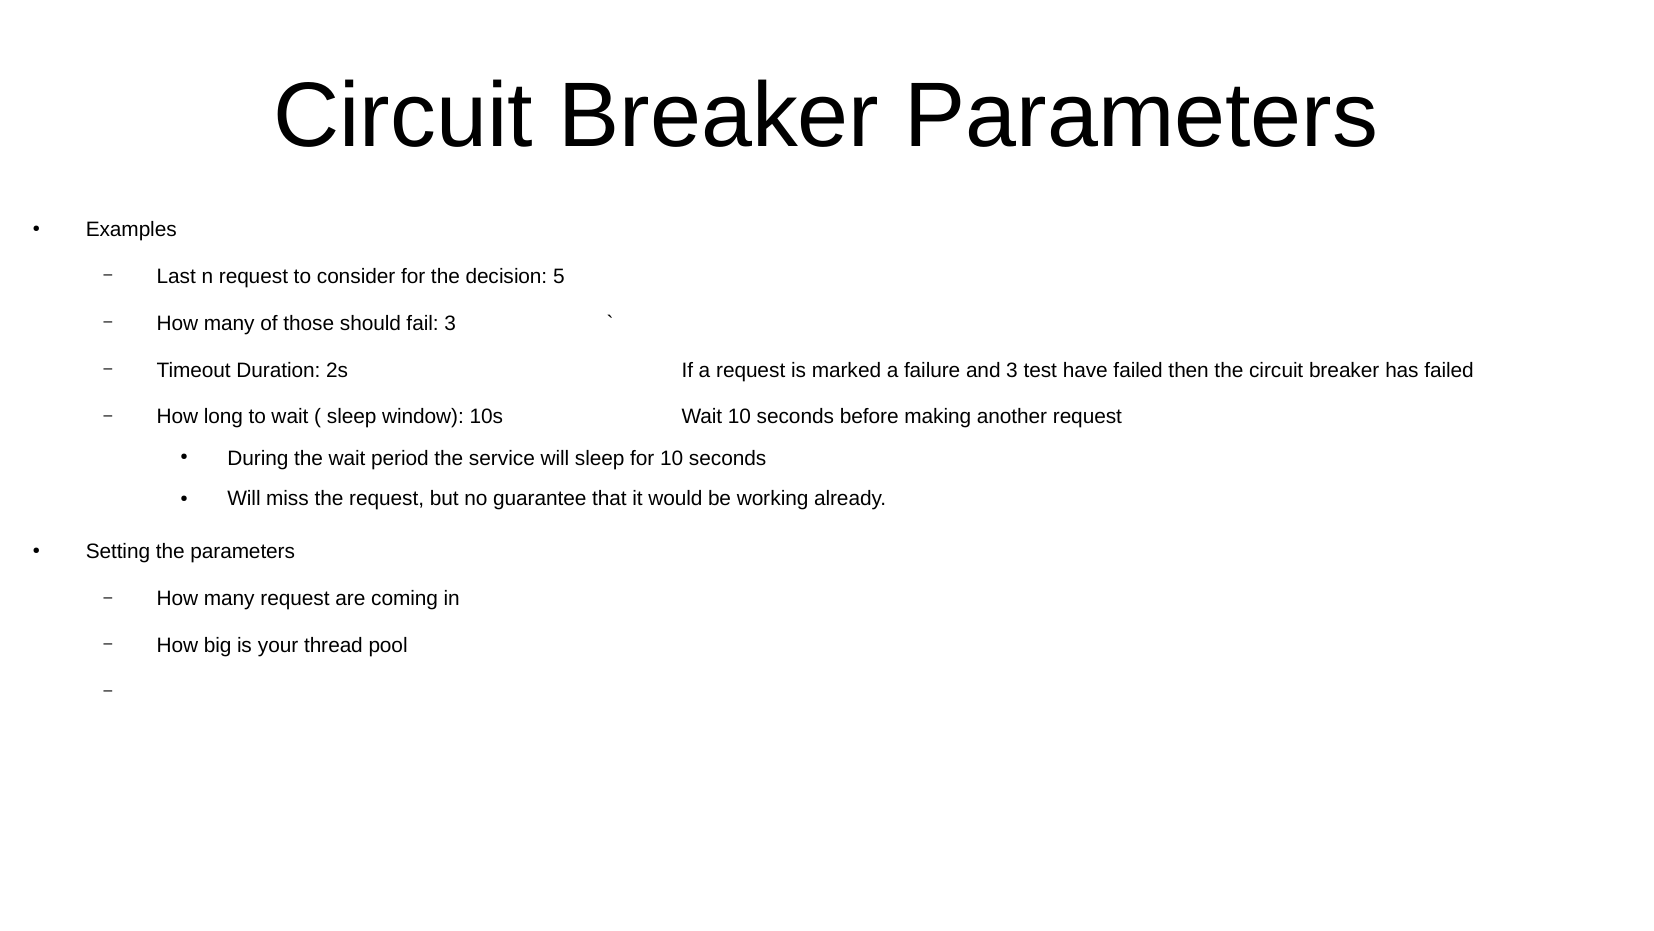

# Circuit Breaker Parameters
Examples
Last n request to consider for the decision: 5
How many of those should fail: 3			`
Timeout Duration: 2s					If a request is marked a failure and 3 test have failed then the circuit breaker has failed
How long to wait ( sleep window): 10s			Wait 10 seconds before making another request
During the wait period the service will sleep for 10 seconds
Will miss the request, but no guarantee that it would be working already.
Setting the parameters
How many request are coming in
How big is your thread pool